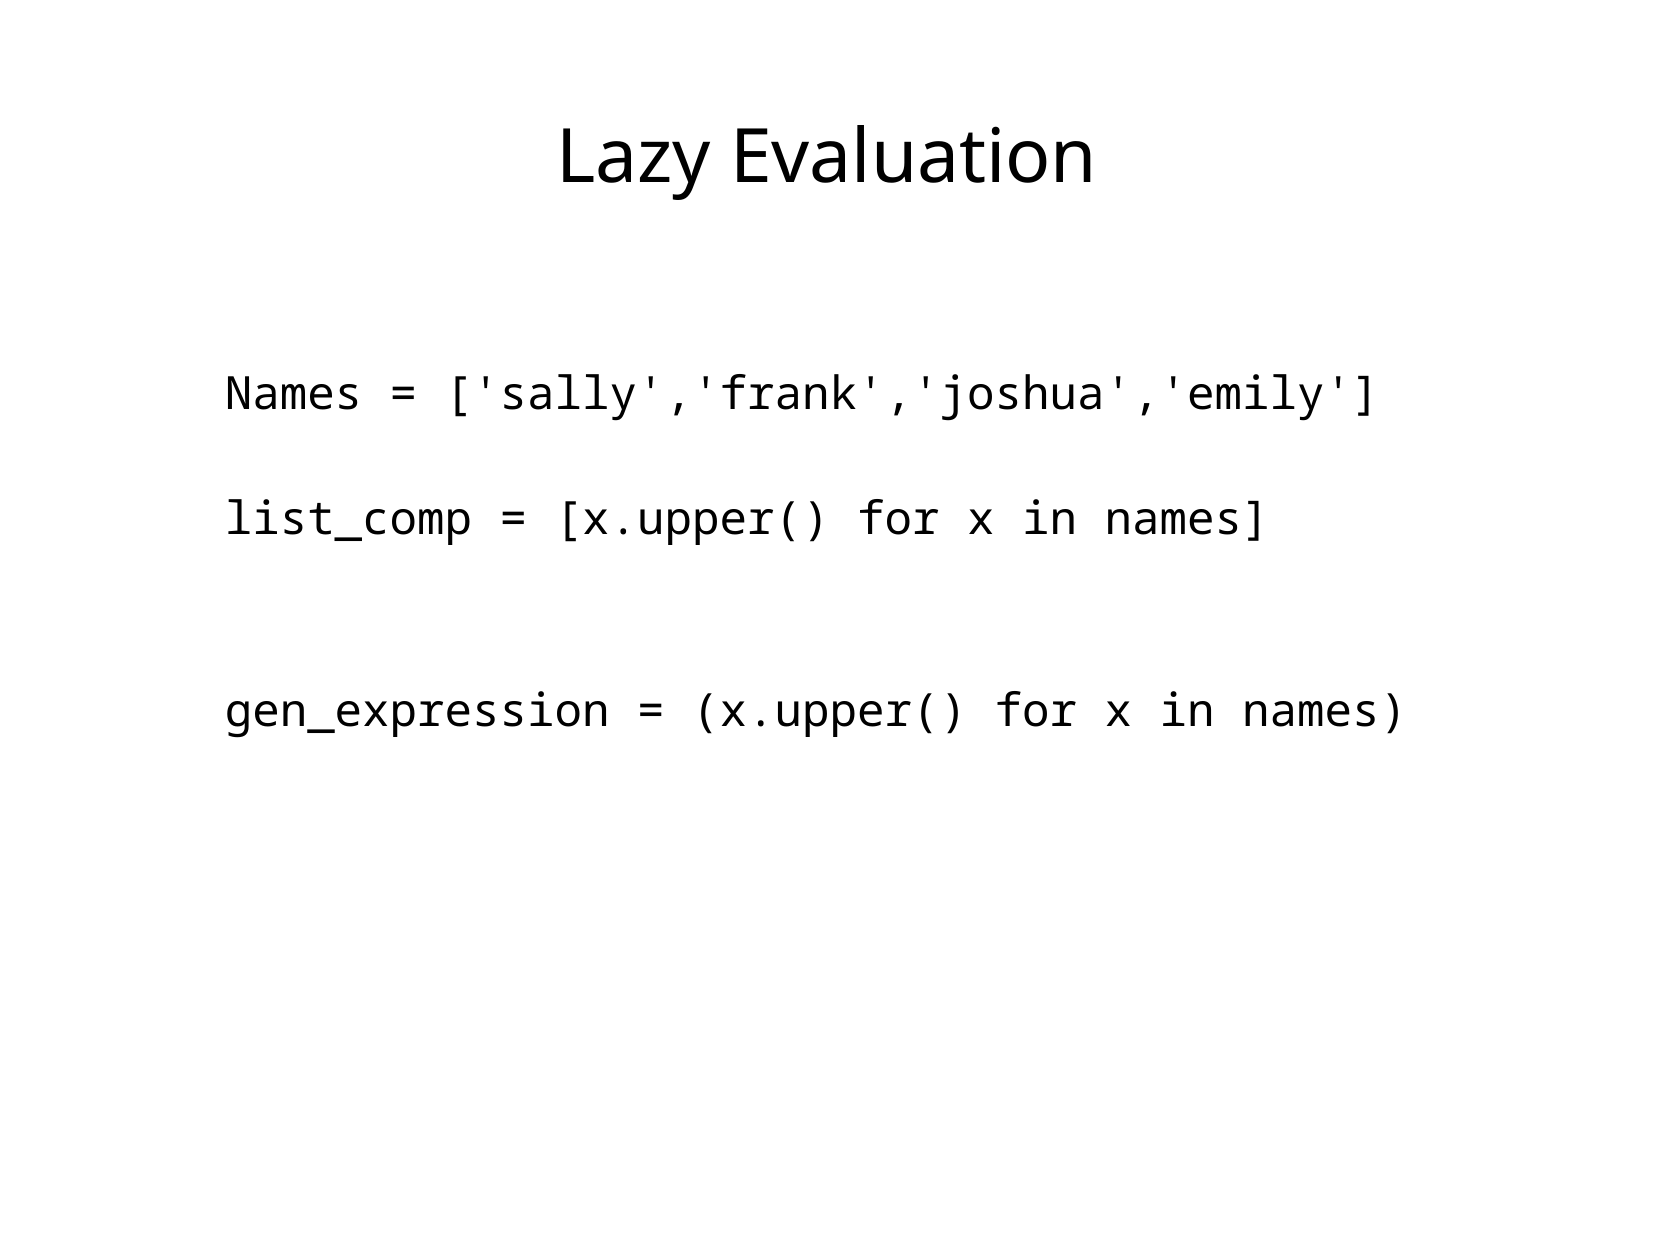

# Lazy Evaluation
Names = ['sally','frank','joshua','emily']
list_comp = [x.upper() for x in names]
gen_expression = (x.upper() for x in names)